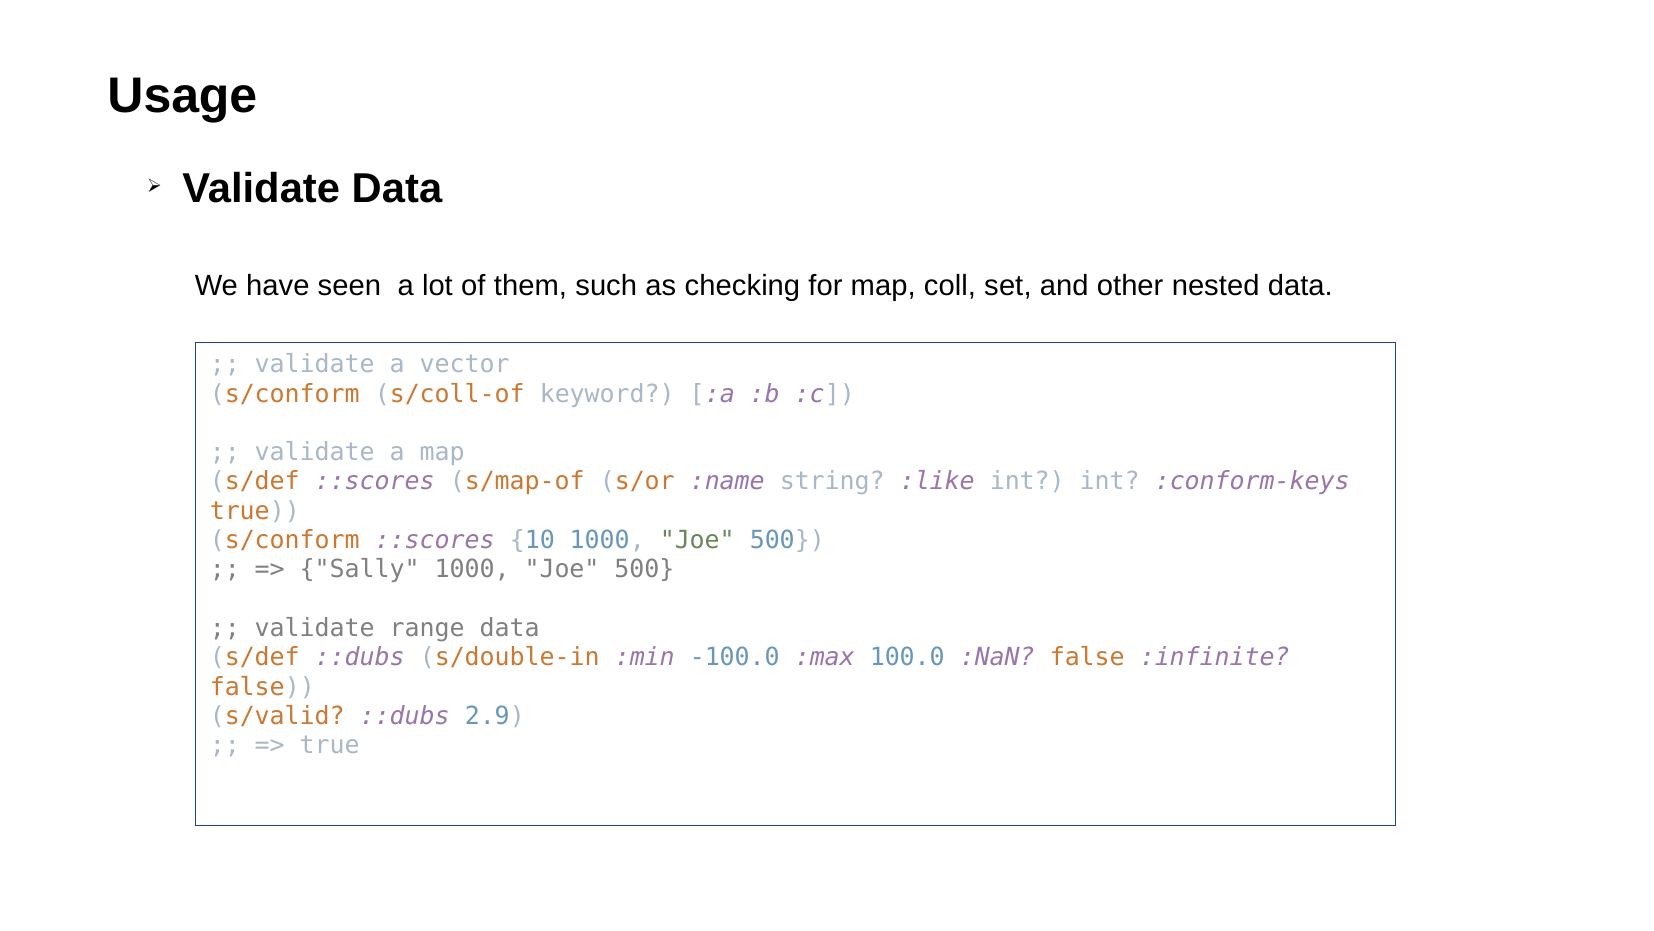

Usage
Validate Data
We have seen a lot of them, such as checking for map, coll, set, and other nested data.
;; validate a vector
(s/conform (s/coll-of keyword?) [:a :b :c])
;; validate a map
(s/def ::scores (s/map-of (s/or :name string? :like int?) int? :conform-keys true))
(s/conform ::scores {10 1000, "Joe" 500})
;; => {"Sally" 1000, "Joe" 500}
;; validate range data
(s/def ::dubs (s/double-in :min -100.0 :max 100.0 :NaN? false :infinite? false))
(s/valid? ::dubs 2.9)
;; => true